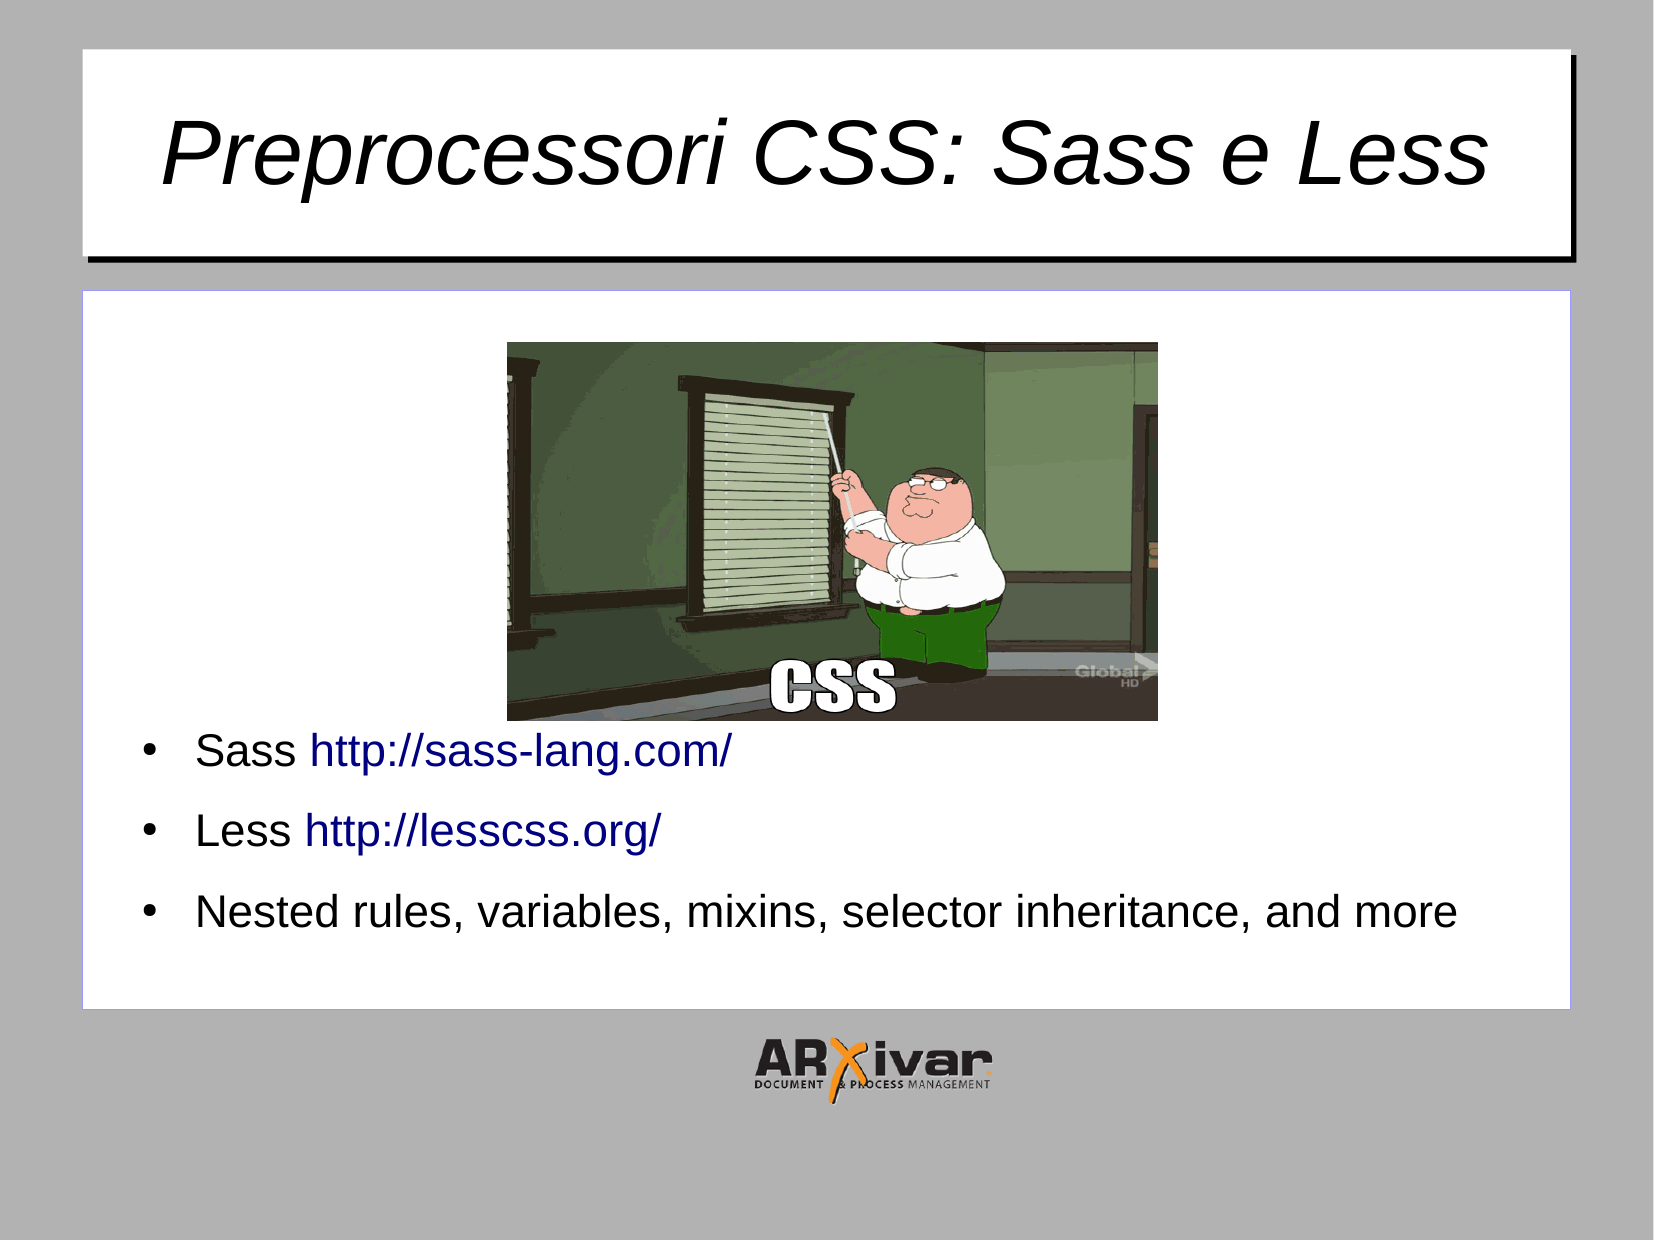

# Preprocessori CSS: Sass e Less
Sass http://sass-lang.com/
Less http://lesscss.org/
Nested rules, variables, mixins, selector inheritance, and more